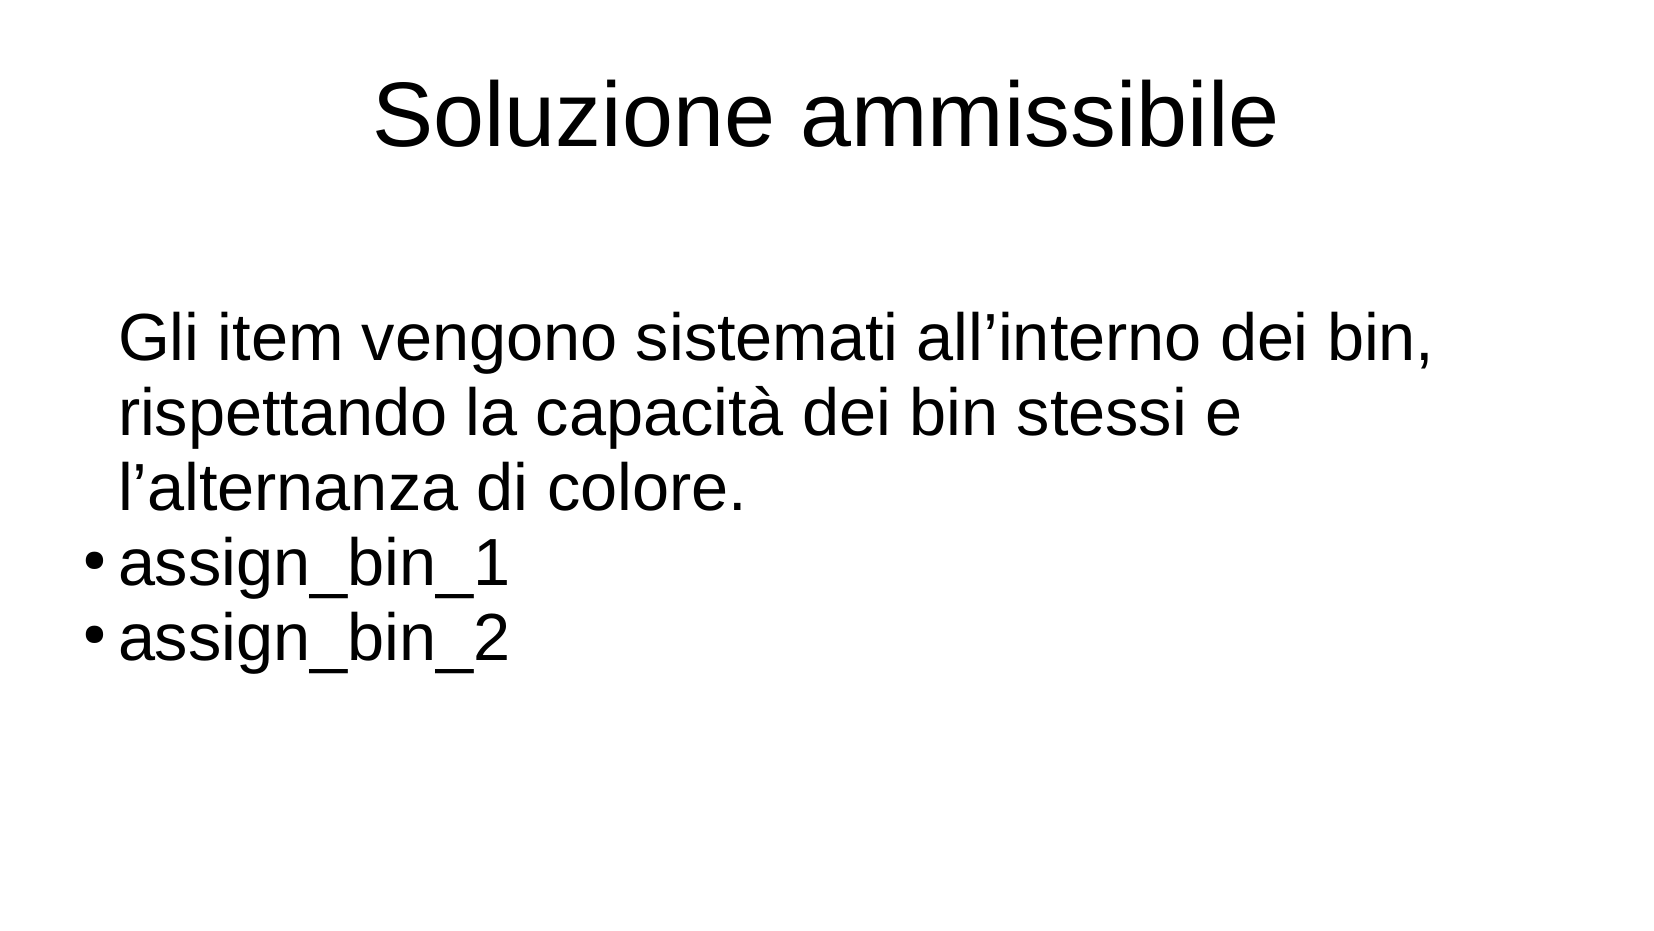

# Soluzione ammissibile
Gli item vengono sistemati all’interno dei bin, rispettando la capacità dei bin stessi e l’alternanza di colore.
assign_bin_1
assign_bin_2